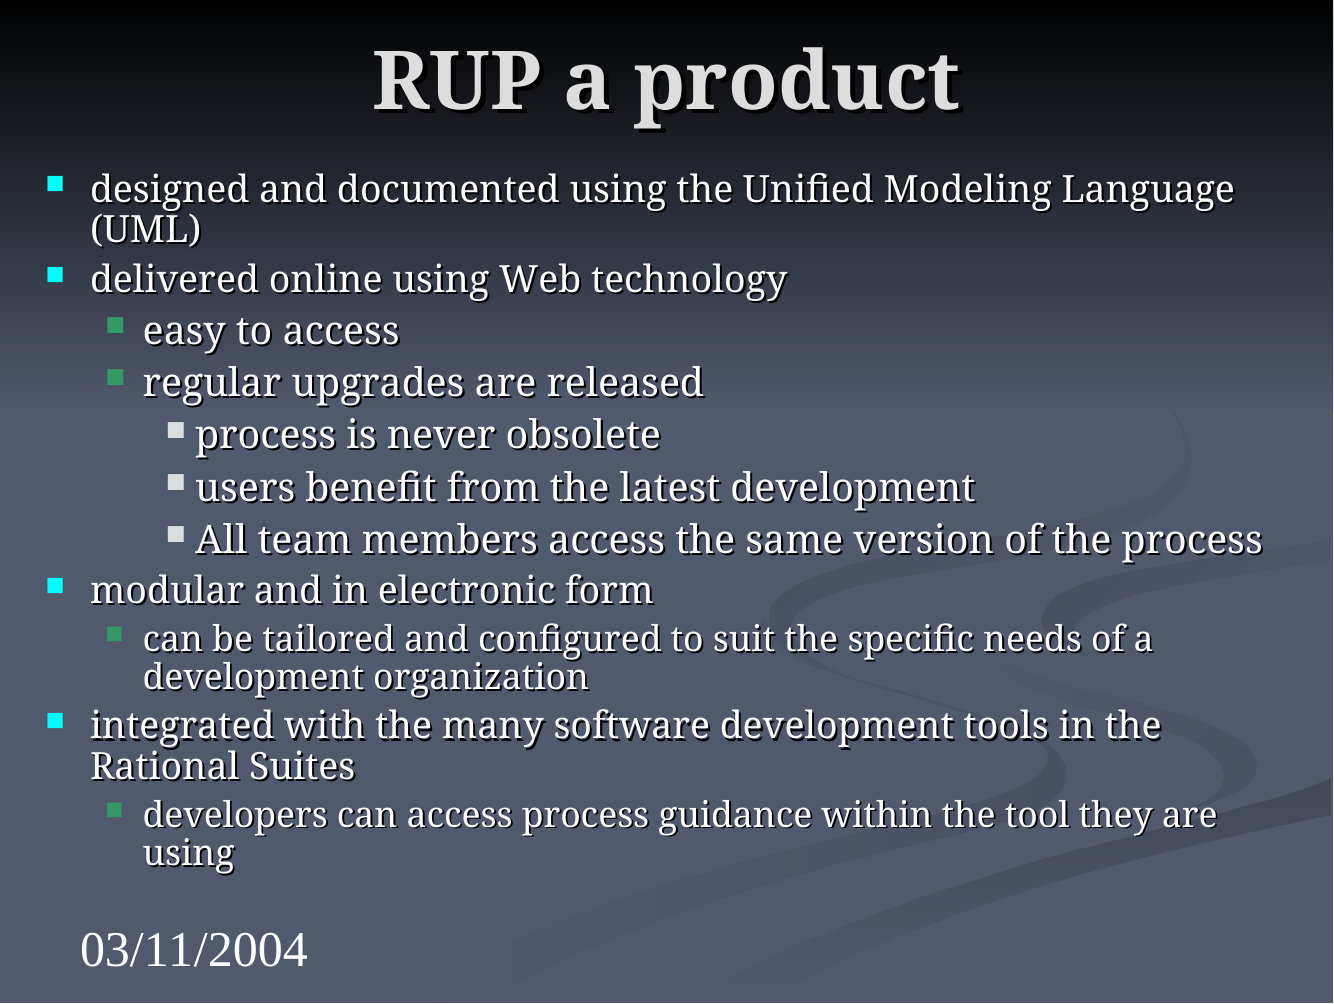

# RUP a product
designed and documented using the Unified Modeling Language (UML)
delivered online using Web technology
easy to access
regular upgrades are released
process is never obsolete
users benefit from the latest development
All team members access the same version of the process
modular and in electronic form
can be tailored and configured to suit the specific needs of a development organization
integrated with the many software development tools in the Rational Suites
developers can access process guidance within the tool they are using
03/11/2004